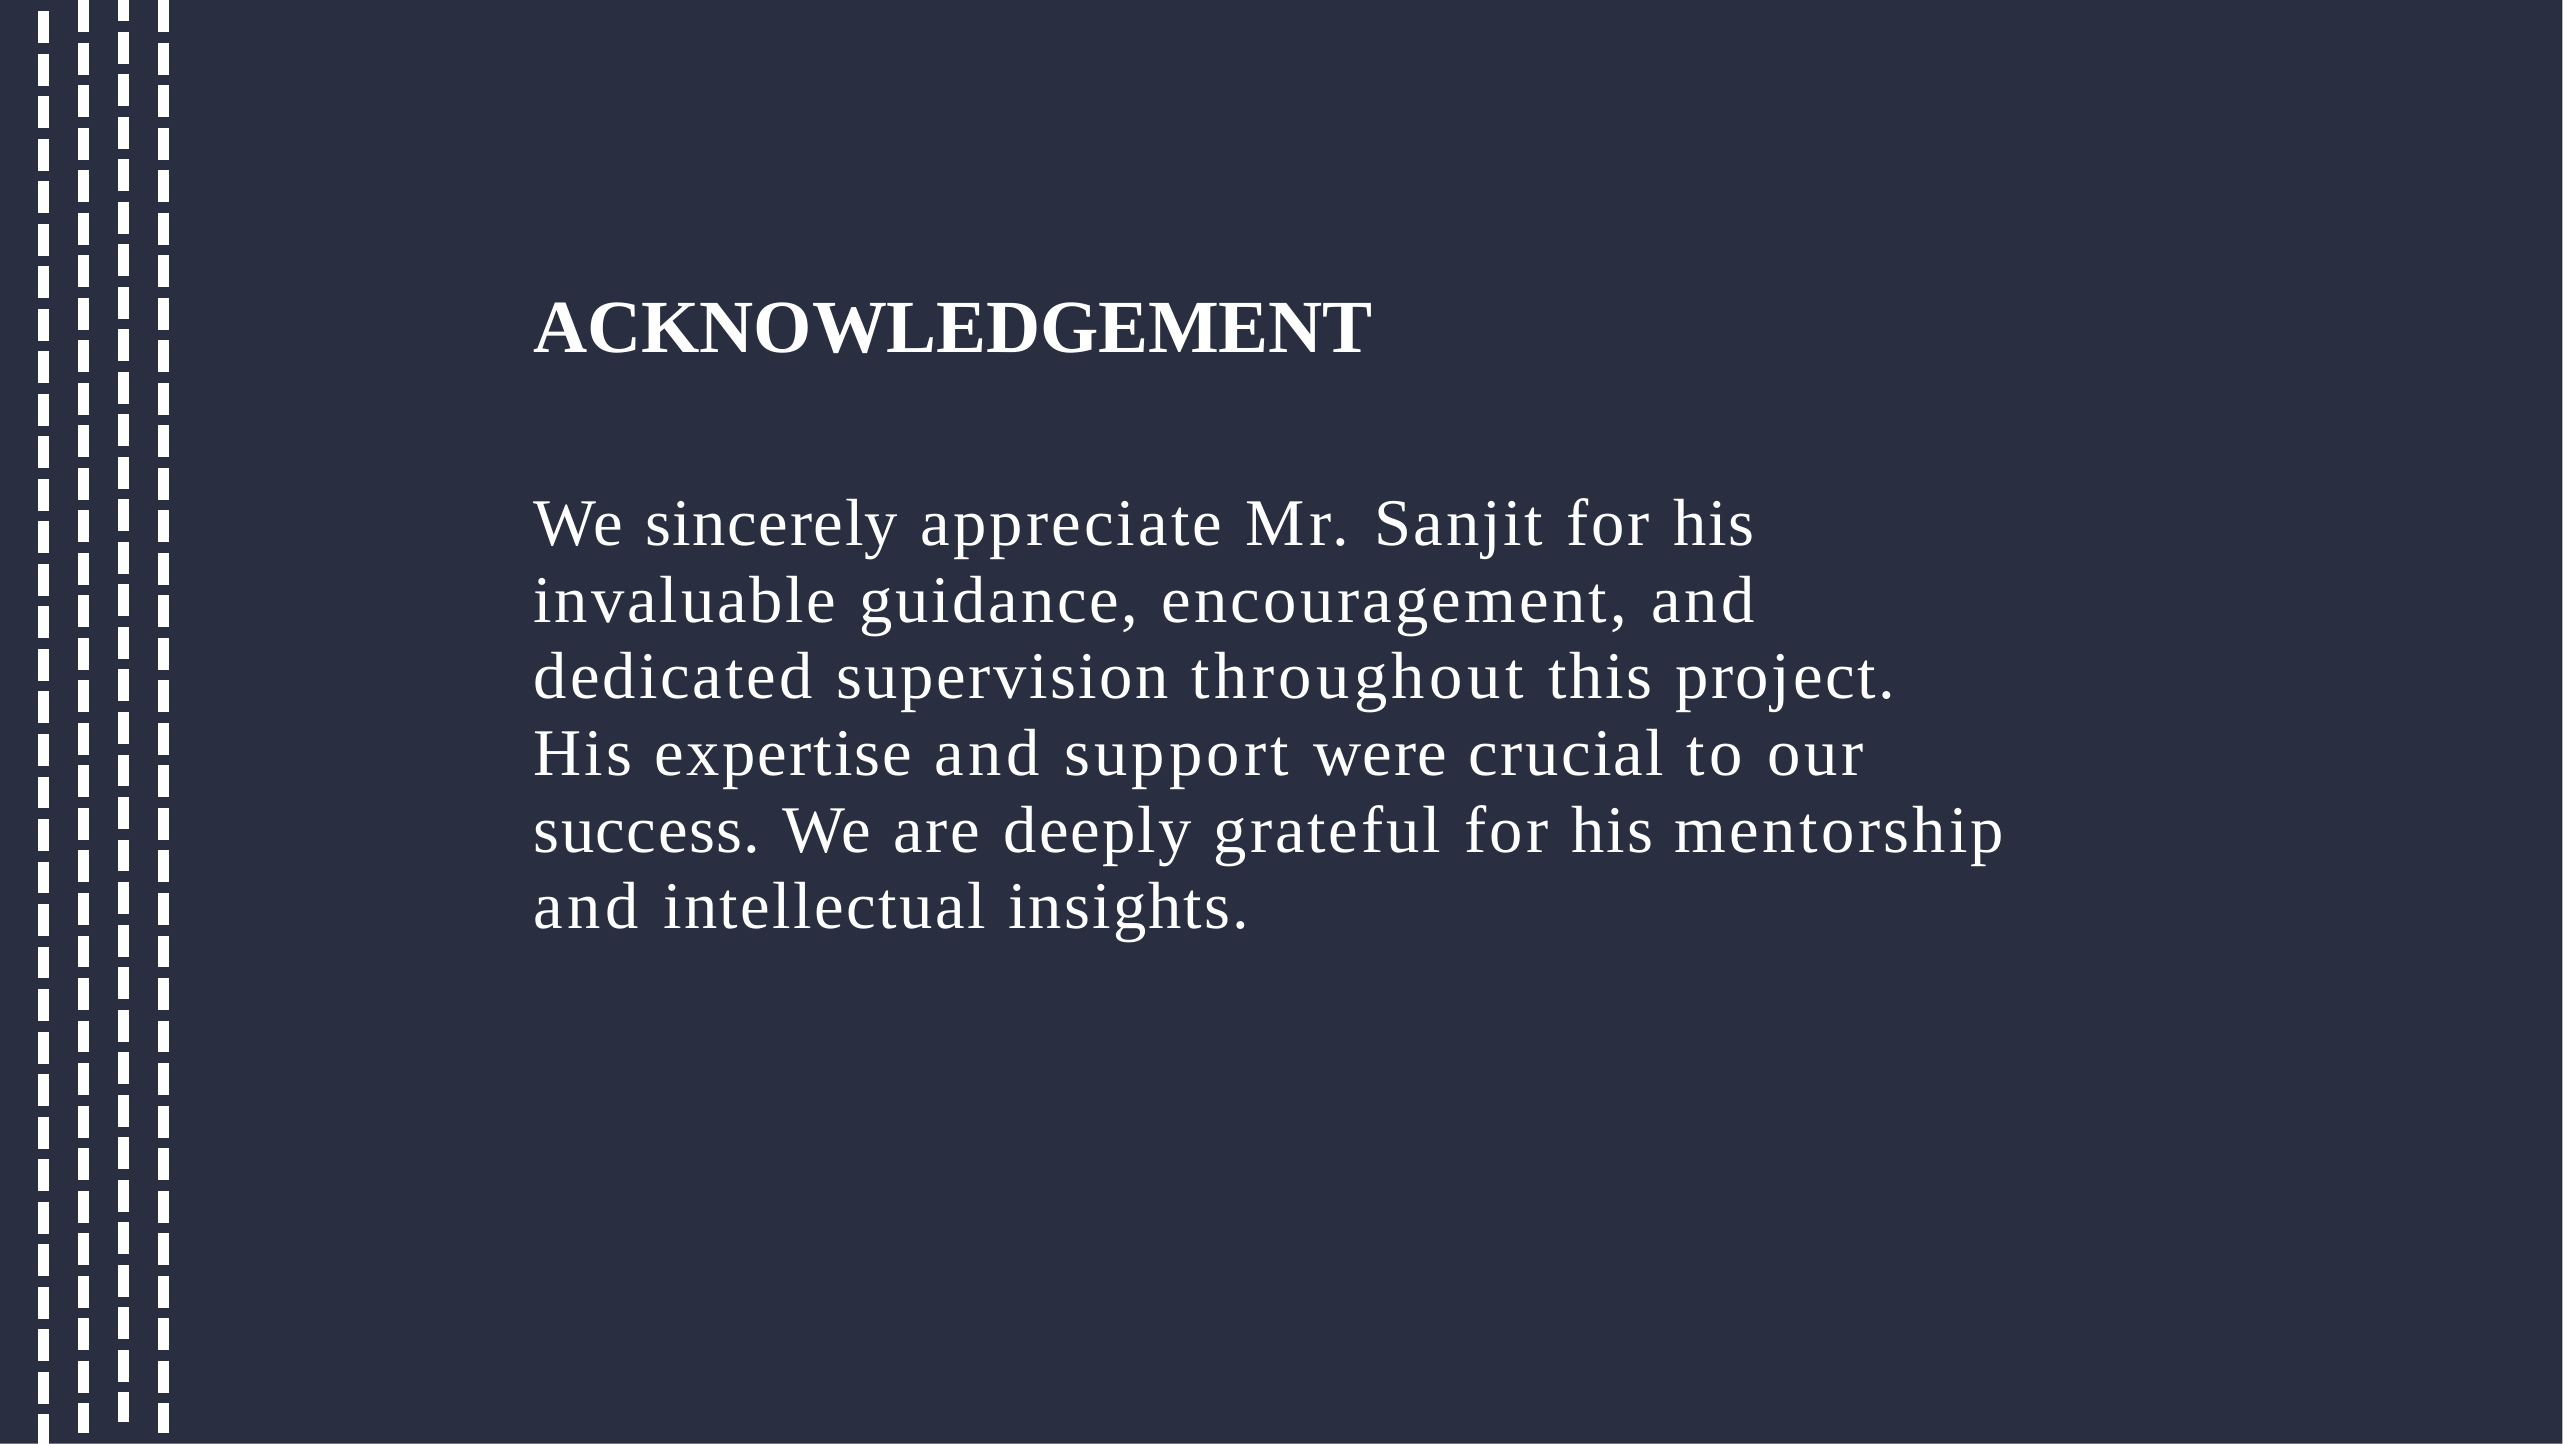

# ACKNOWLEDGEMENT
We sincerely appreciate Mr. Sanjit for his invaluable guidance, encouragement, and dedicated supervision throughout this project. His expertise and support were crucial to our success. We are deeply grateful for his mentorship and intellectual insights.